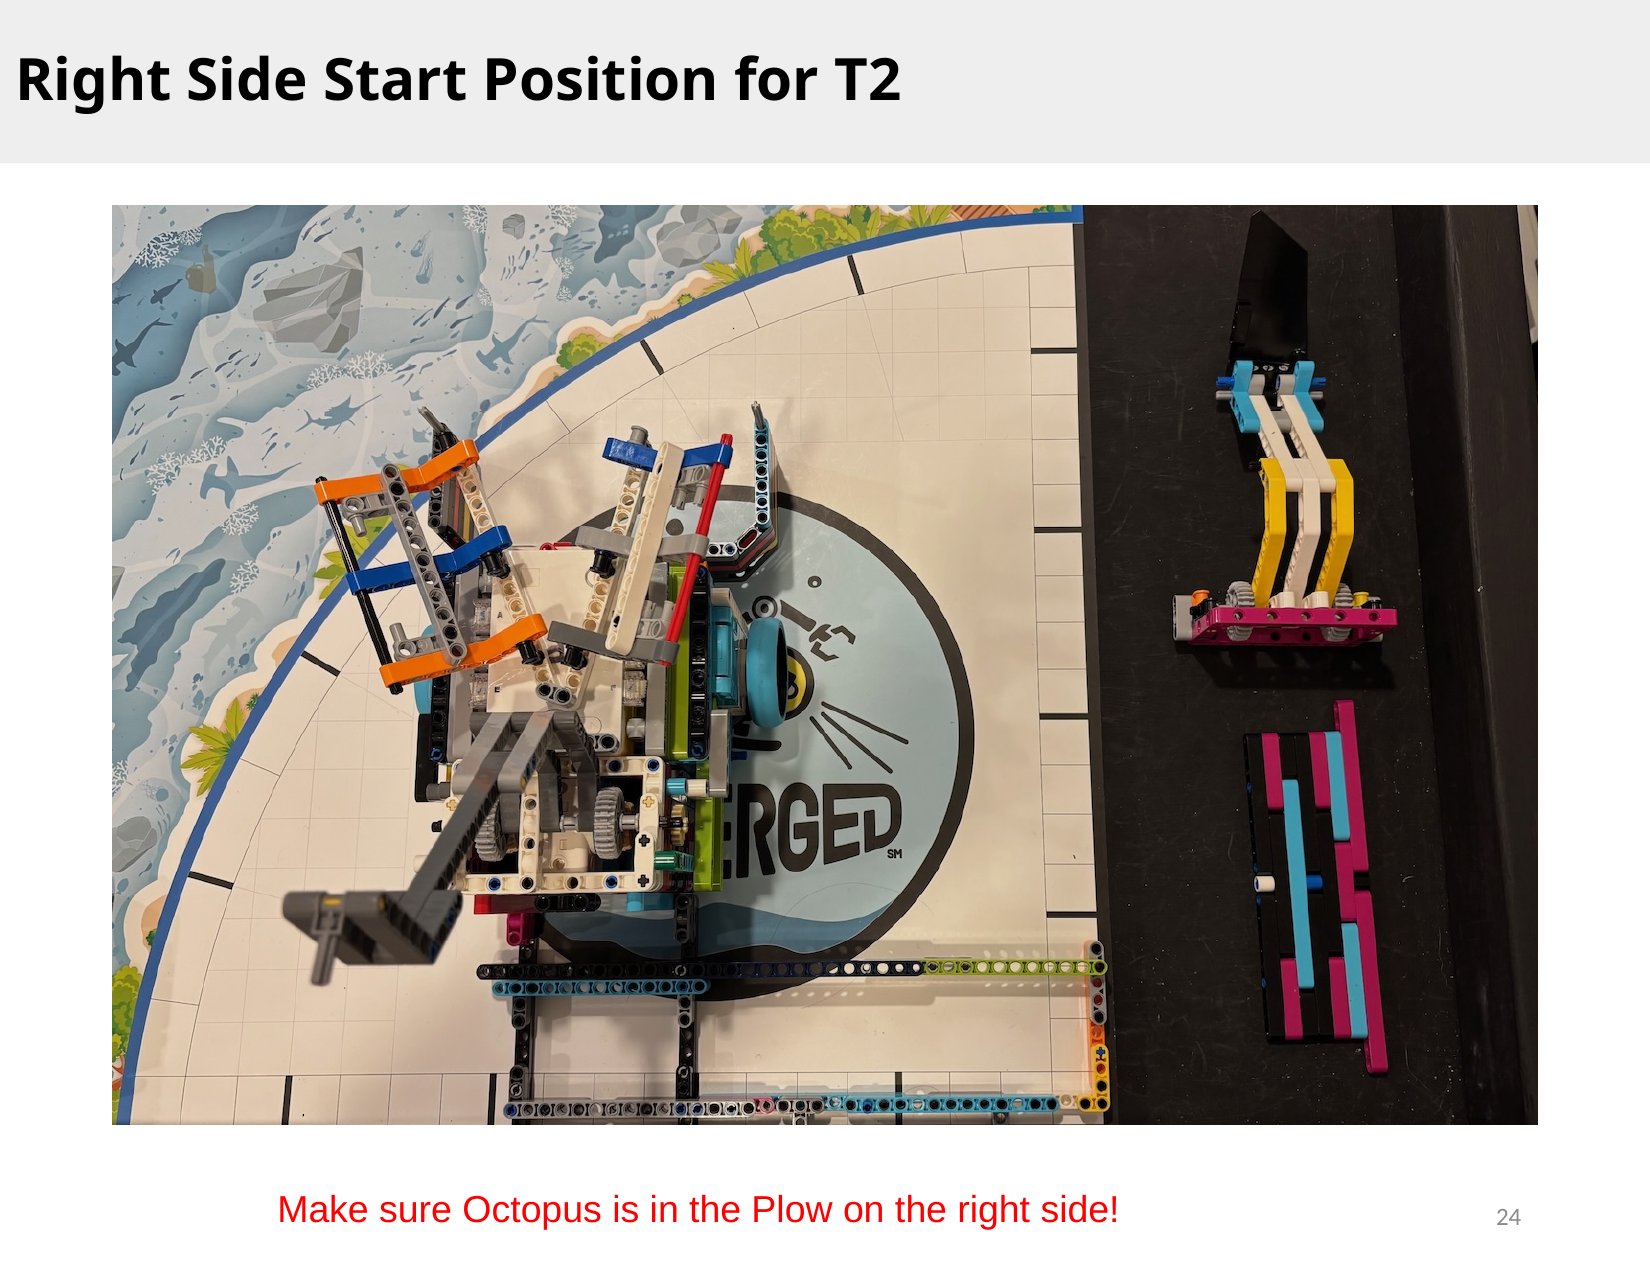

# Right Side Start Position for T2
Make sure Octopus is in the Plow on the right side!
24